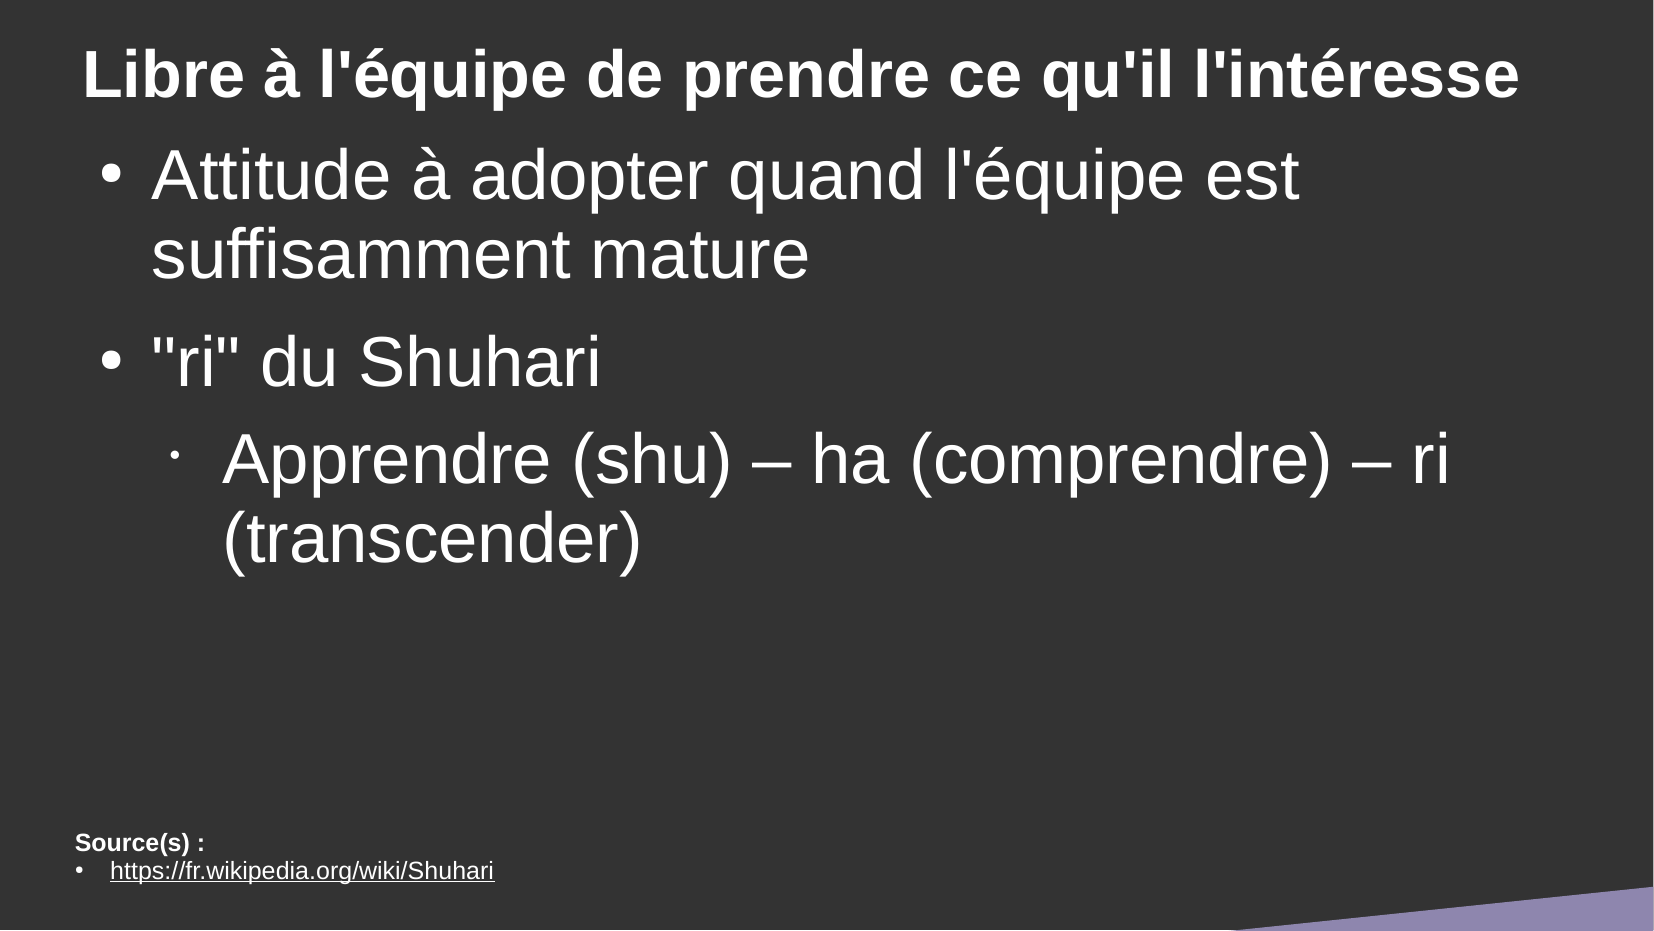

# Libre à l'équipe de prendre ce qu'il l'intéresse
Attitude à adopter quand l'équipe est suffisamment mature
"ri" du Shuhari
Apprendre (shu) – ha (comprendre) – ri (transcender)
Source(s) :
https://fr.wikipedia.org/wiki/Shuhari